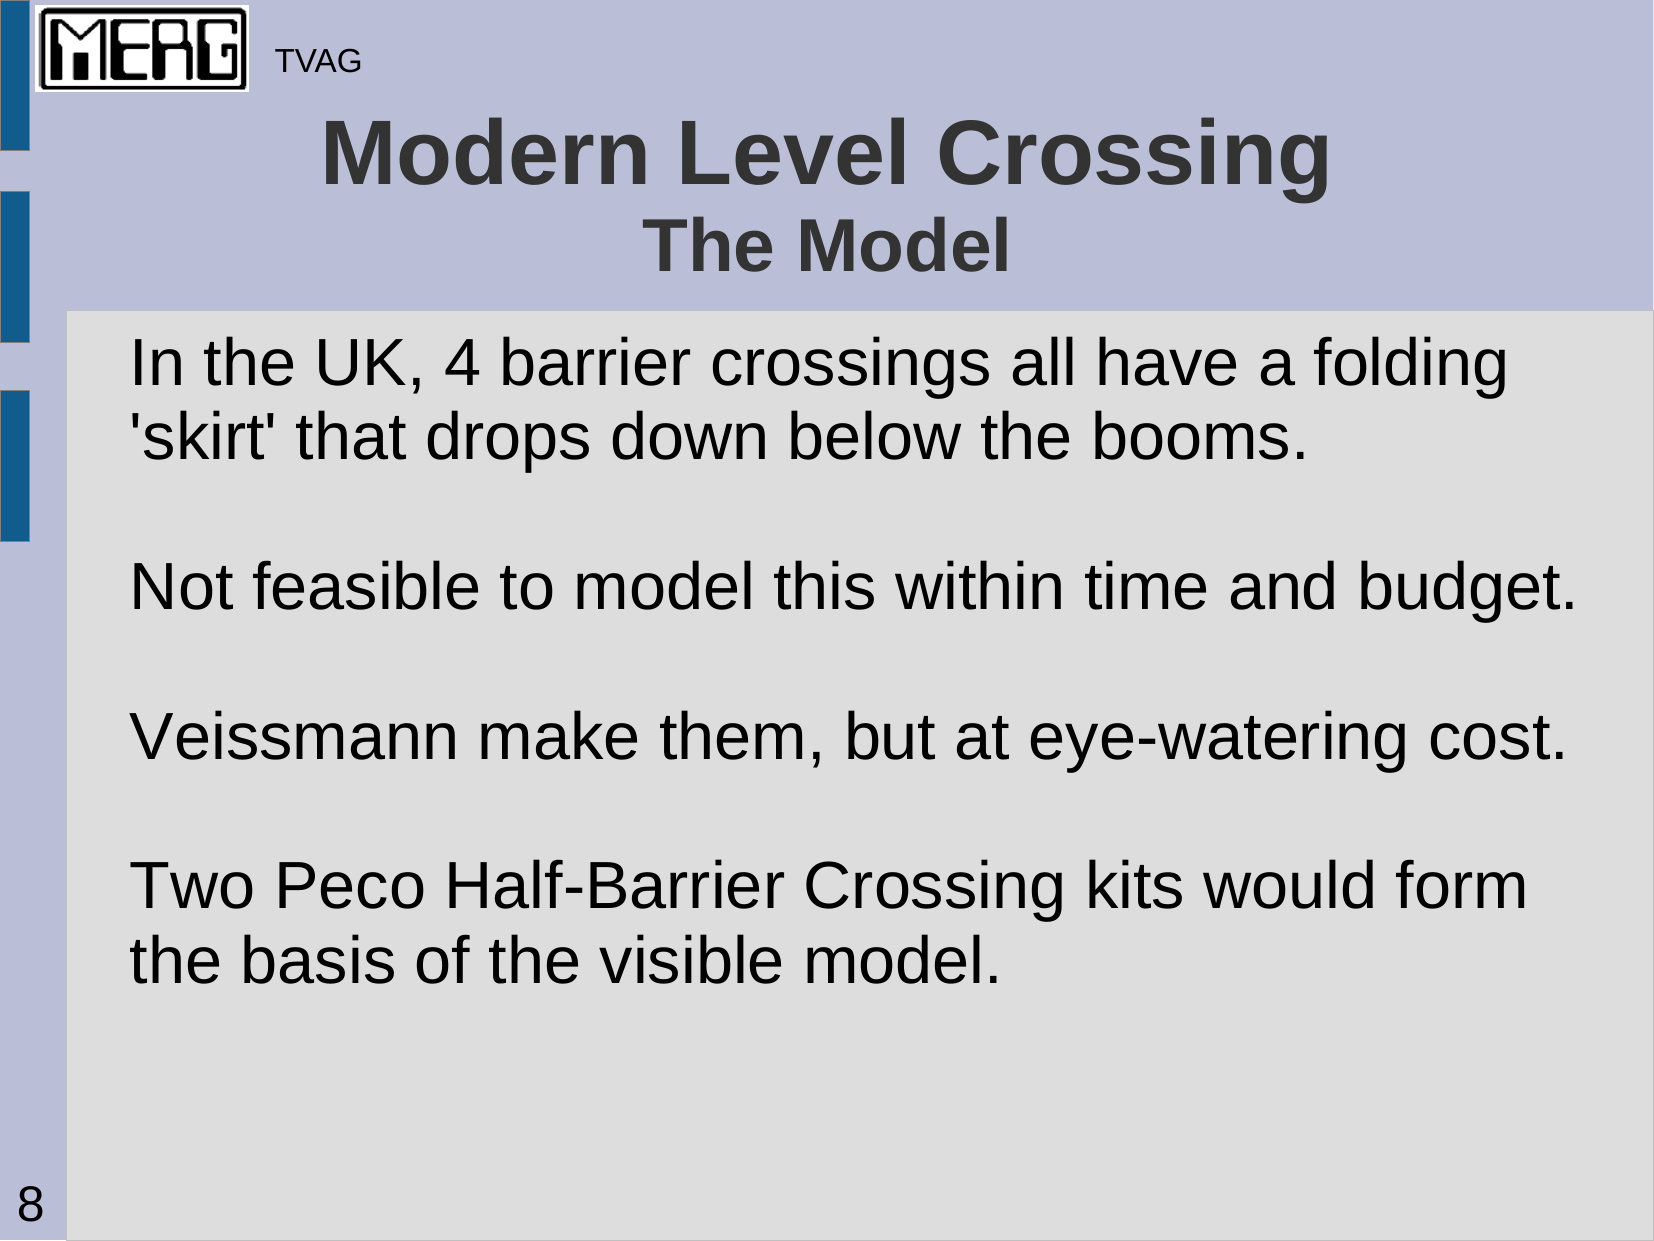

TVAG
# Modern Level Crossing The Model
In the UK, 4 barrier crossings all have a folding 'skirt' that drops down below the booms.
Not feasible to model this within time and budget.
Veissmann make them, but at eye-watering cost.
Two Peco Half-Barrier Crossing kits would form the basis of the visible model.